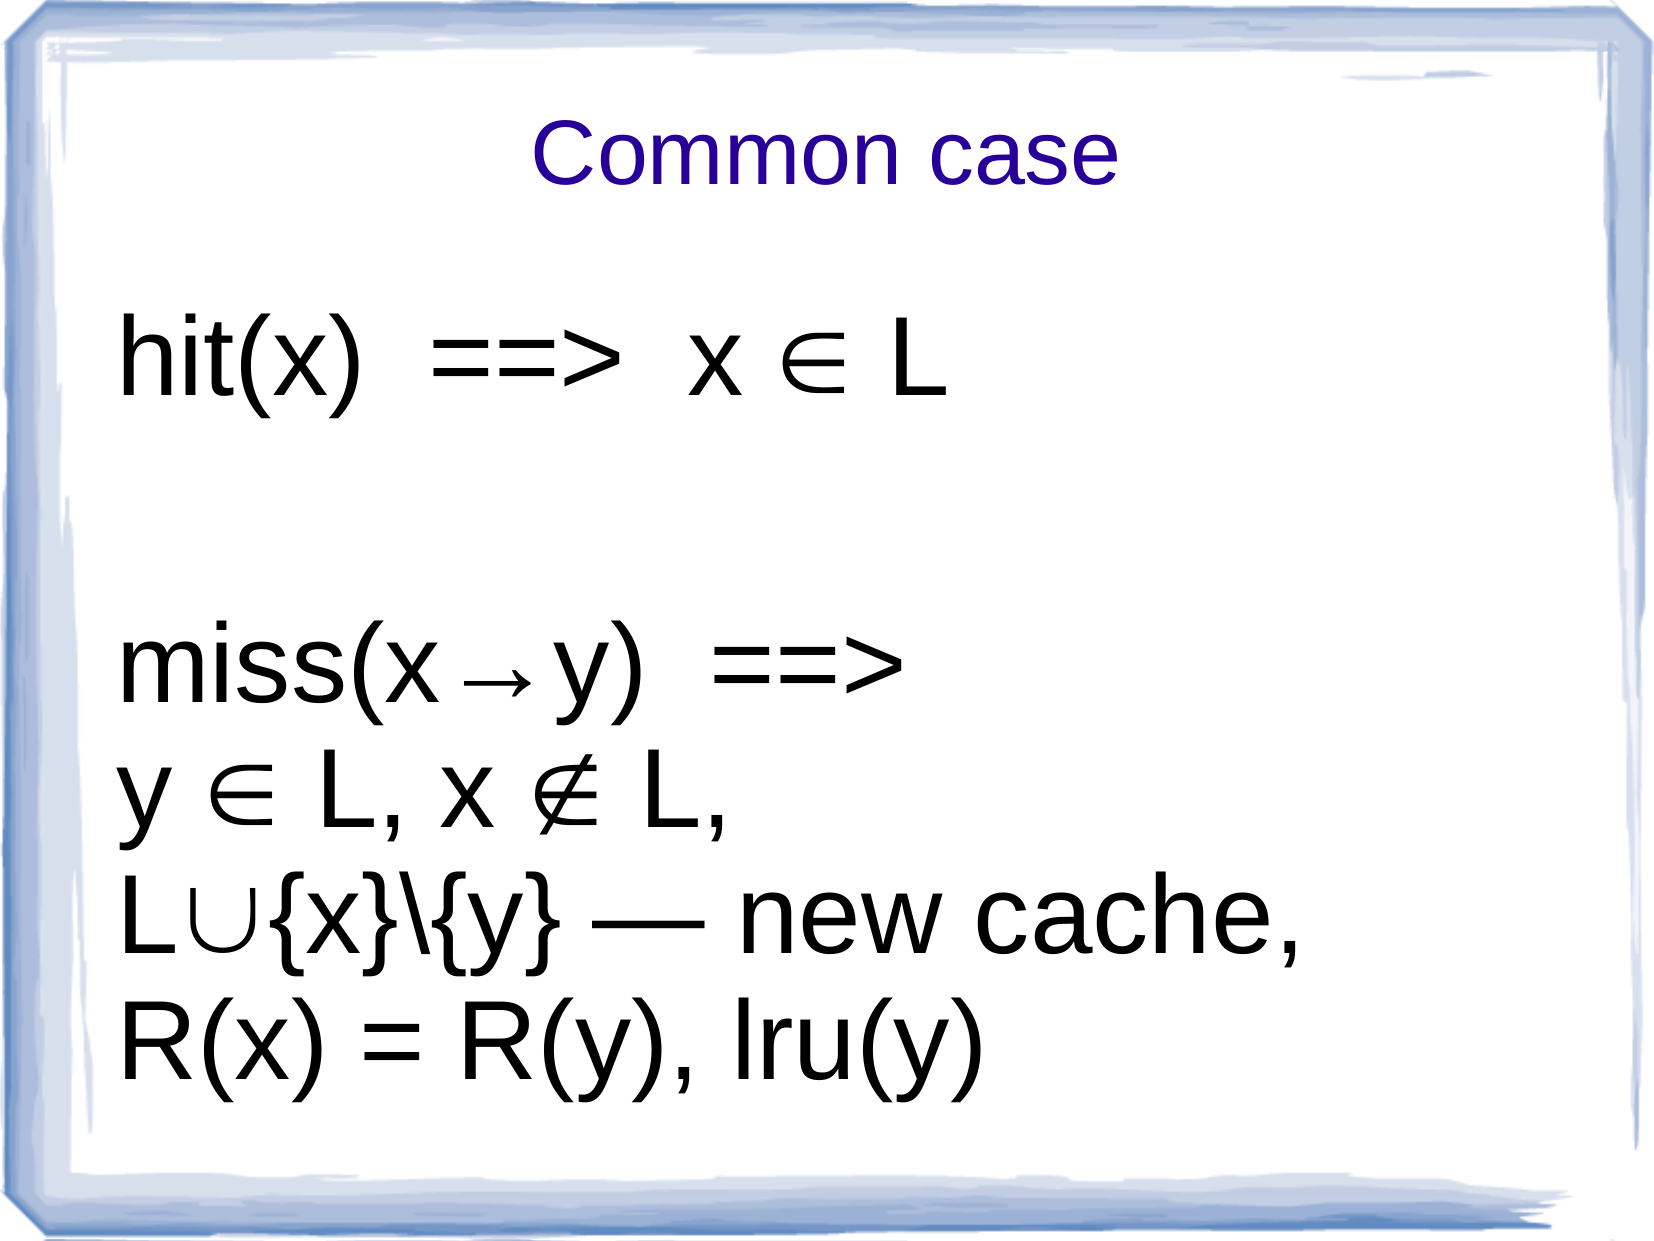

# Common case
hit(x) ==> x  L
miss(x→y) ==>
y  L, x  L,
L{x}\{y} — new cache,
R(x) = R(y), lru(y)